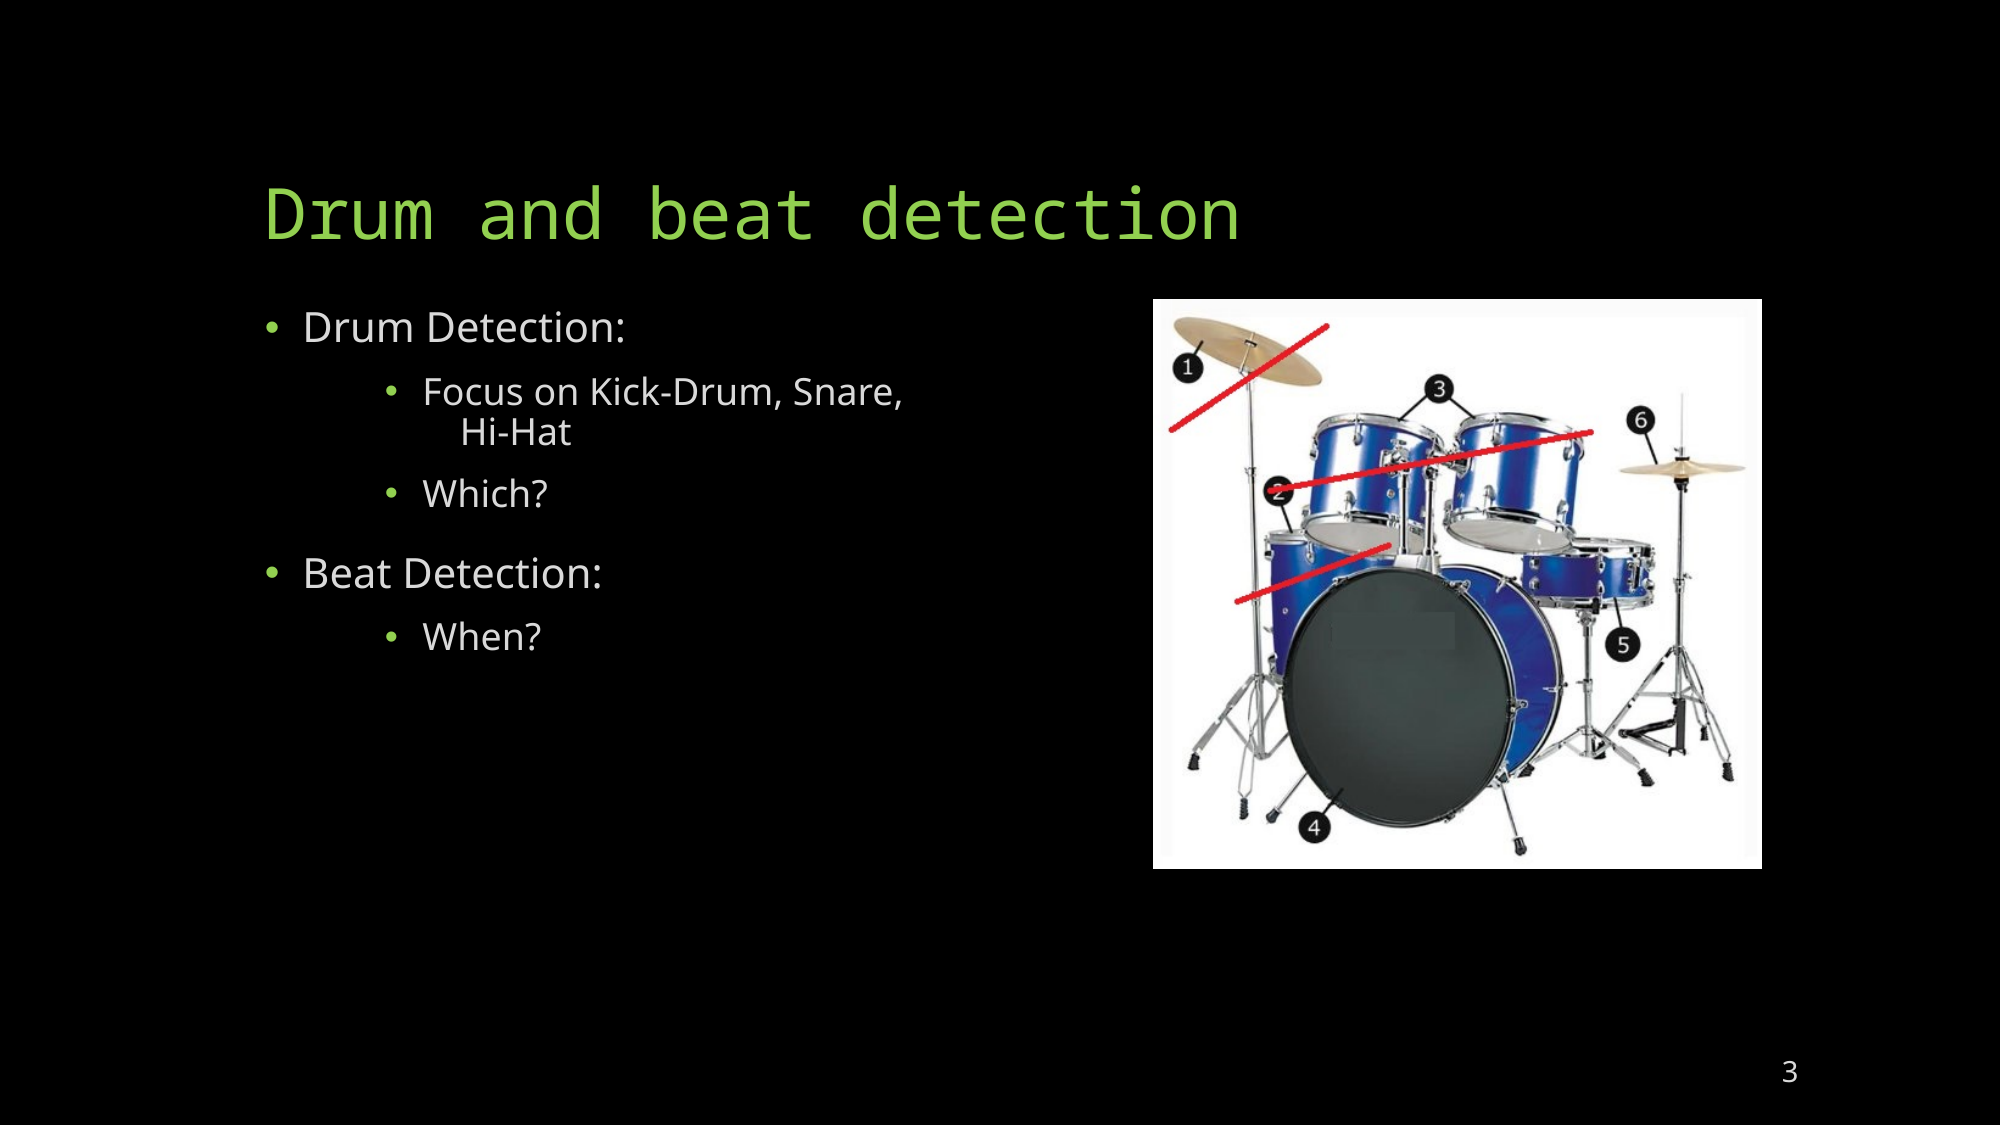

# Drum and beat detection
Drum Detection:
Focus on Kick-Drum, Snare, Hi-Hat
Which?
Beat Detection:
When?